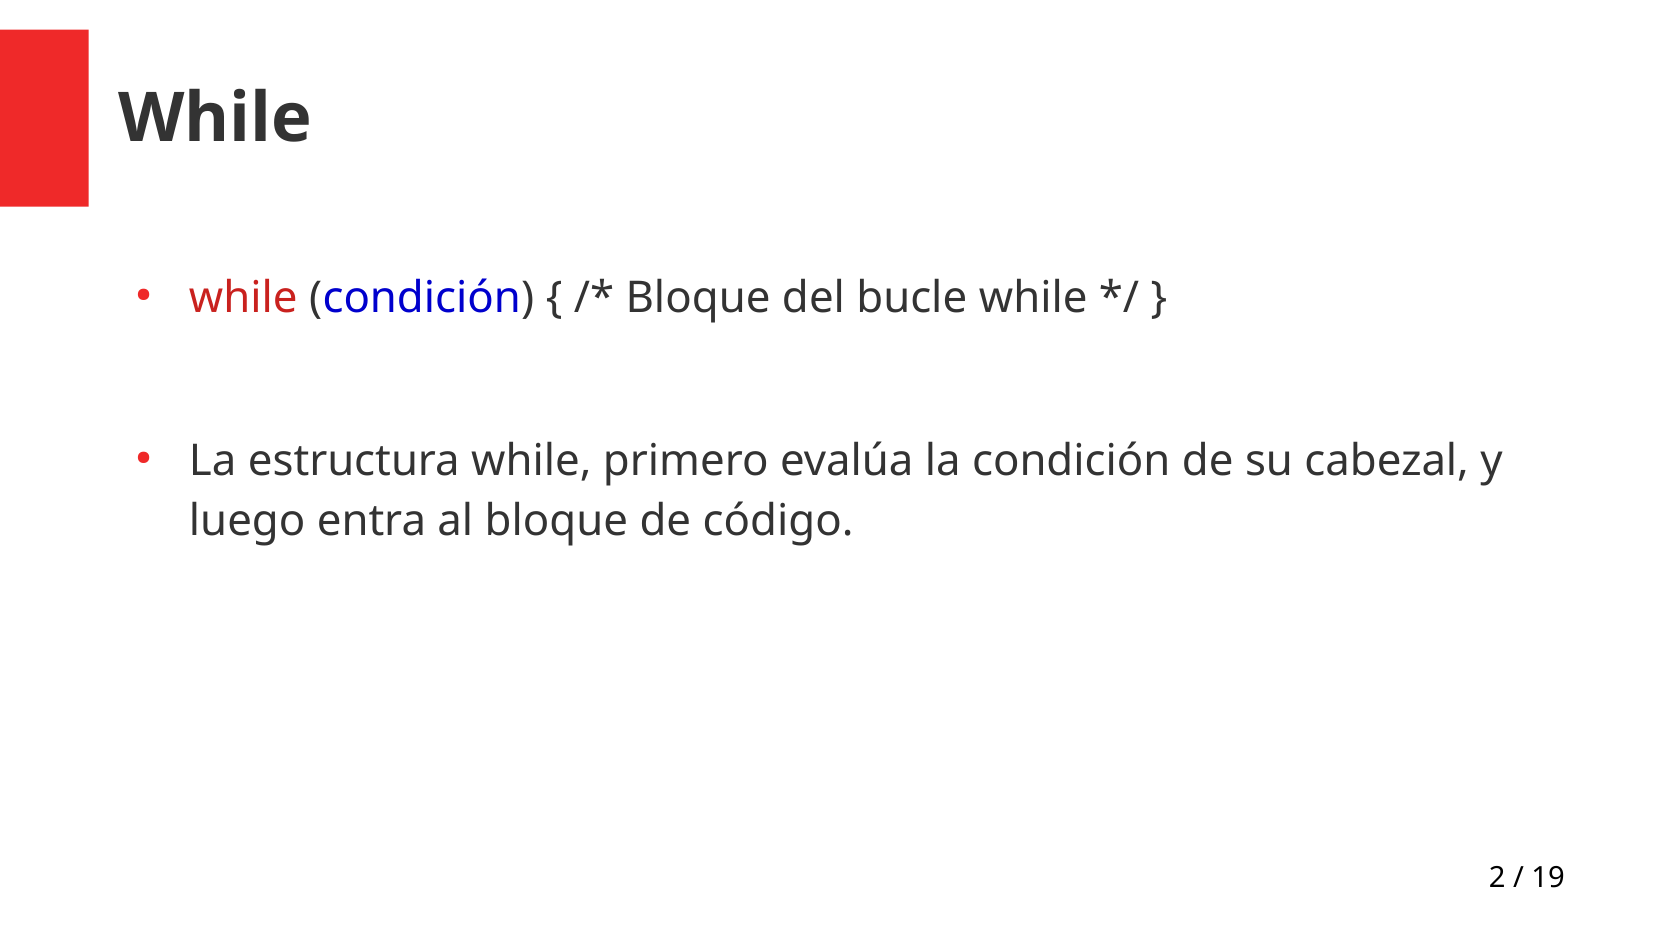

# While
while (condición) { /* Bloque del bucle while */ }
La estructura while, primero evalúa la condición de su cabezal, y luego entra al bloque de código.
2